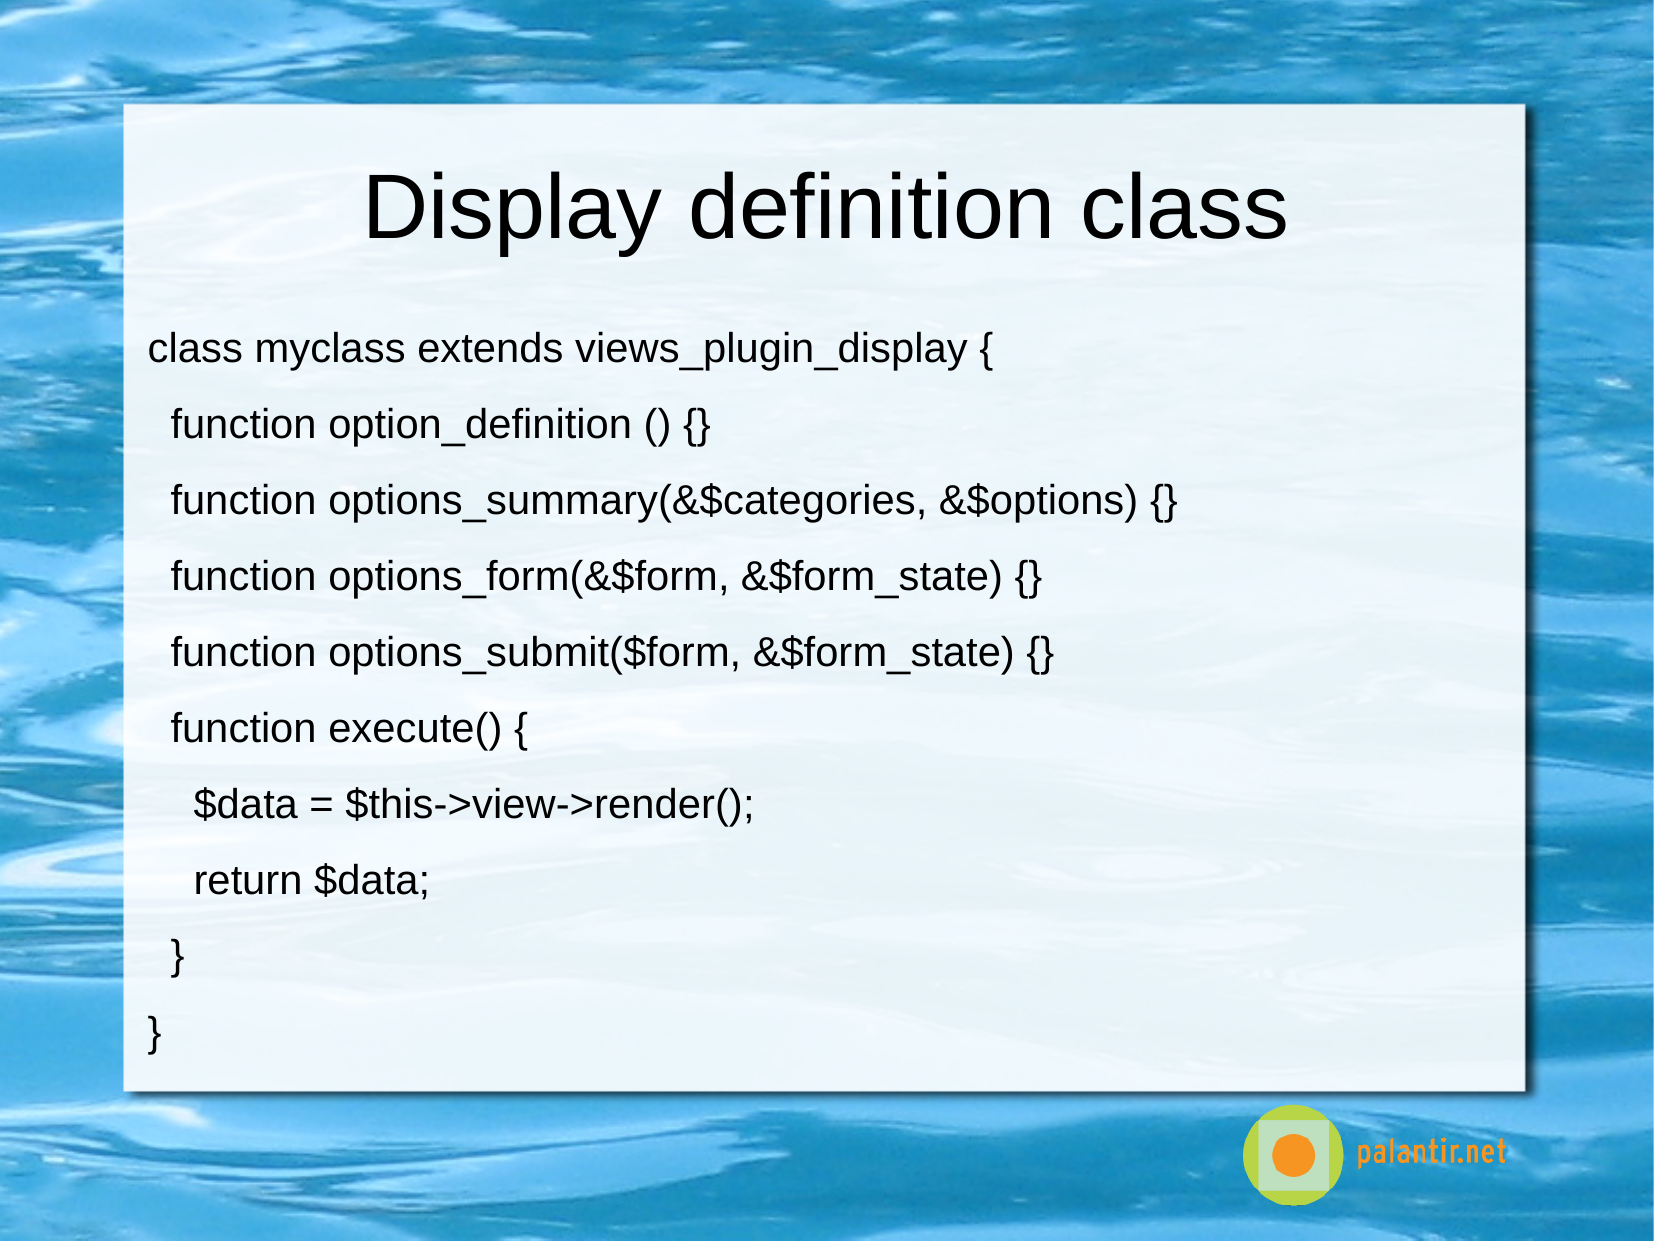

# Display definition class
class myclass extends views_plugin_display {
 function option_definition () {}
 function options_summary(&$categories, &$options) {}
 function options_form(&$form, &$form_state) {}
 function options_submit($form, &$form_state) {}
 function execute() {
 $data = $this->view->render();
 return $data;
 }
}